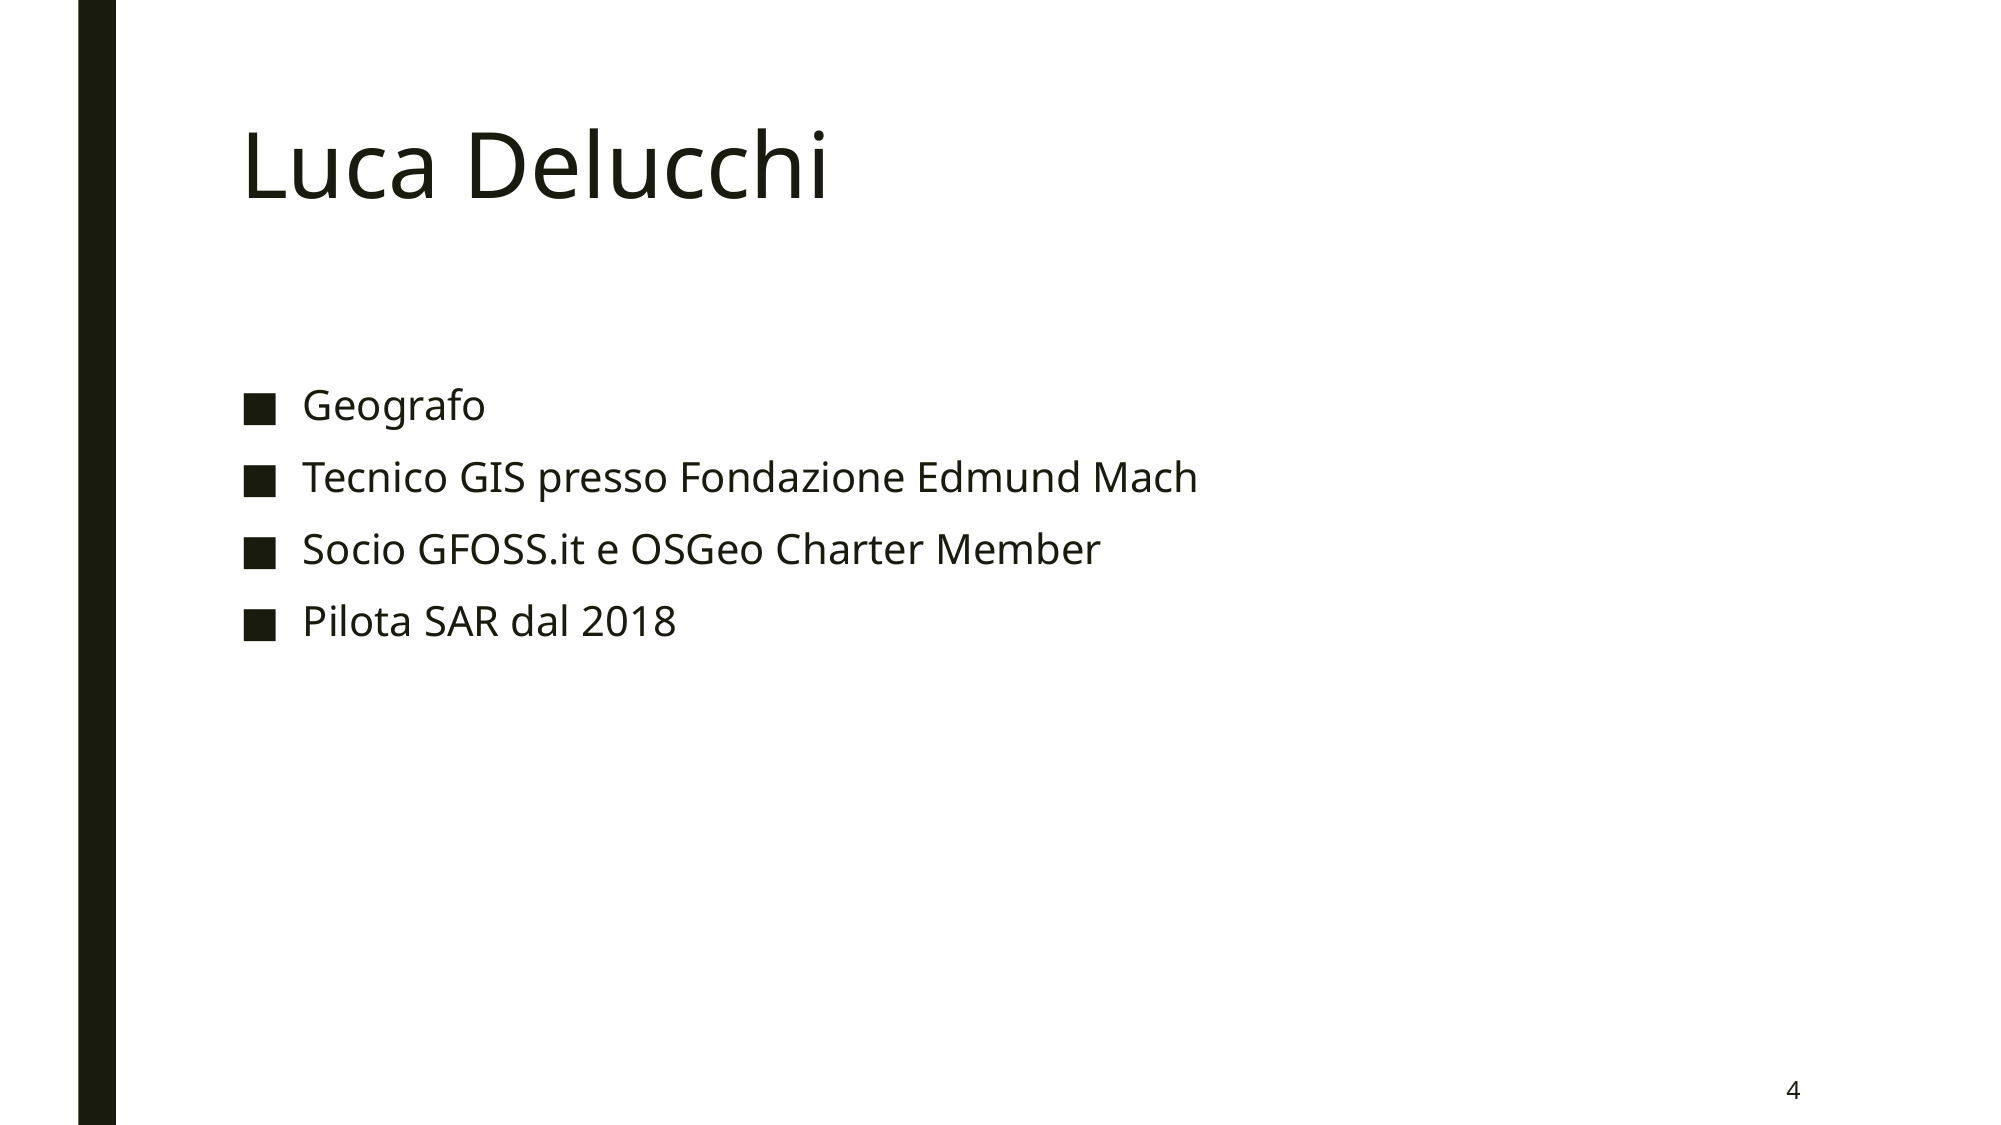

# Luca Delucchi
Geografo
Tecnico GIS presso Fondazione Edmund Mach
Socio GFOSS.it e OSGeo Charter Member
Pilota SAR dal 2018